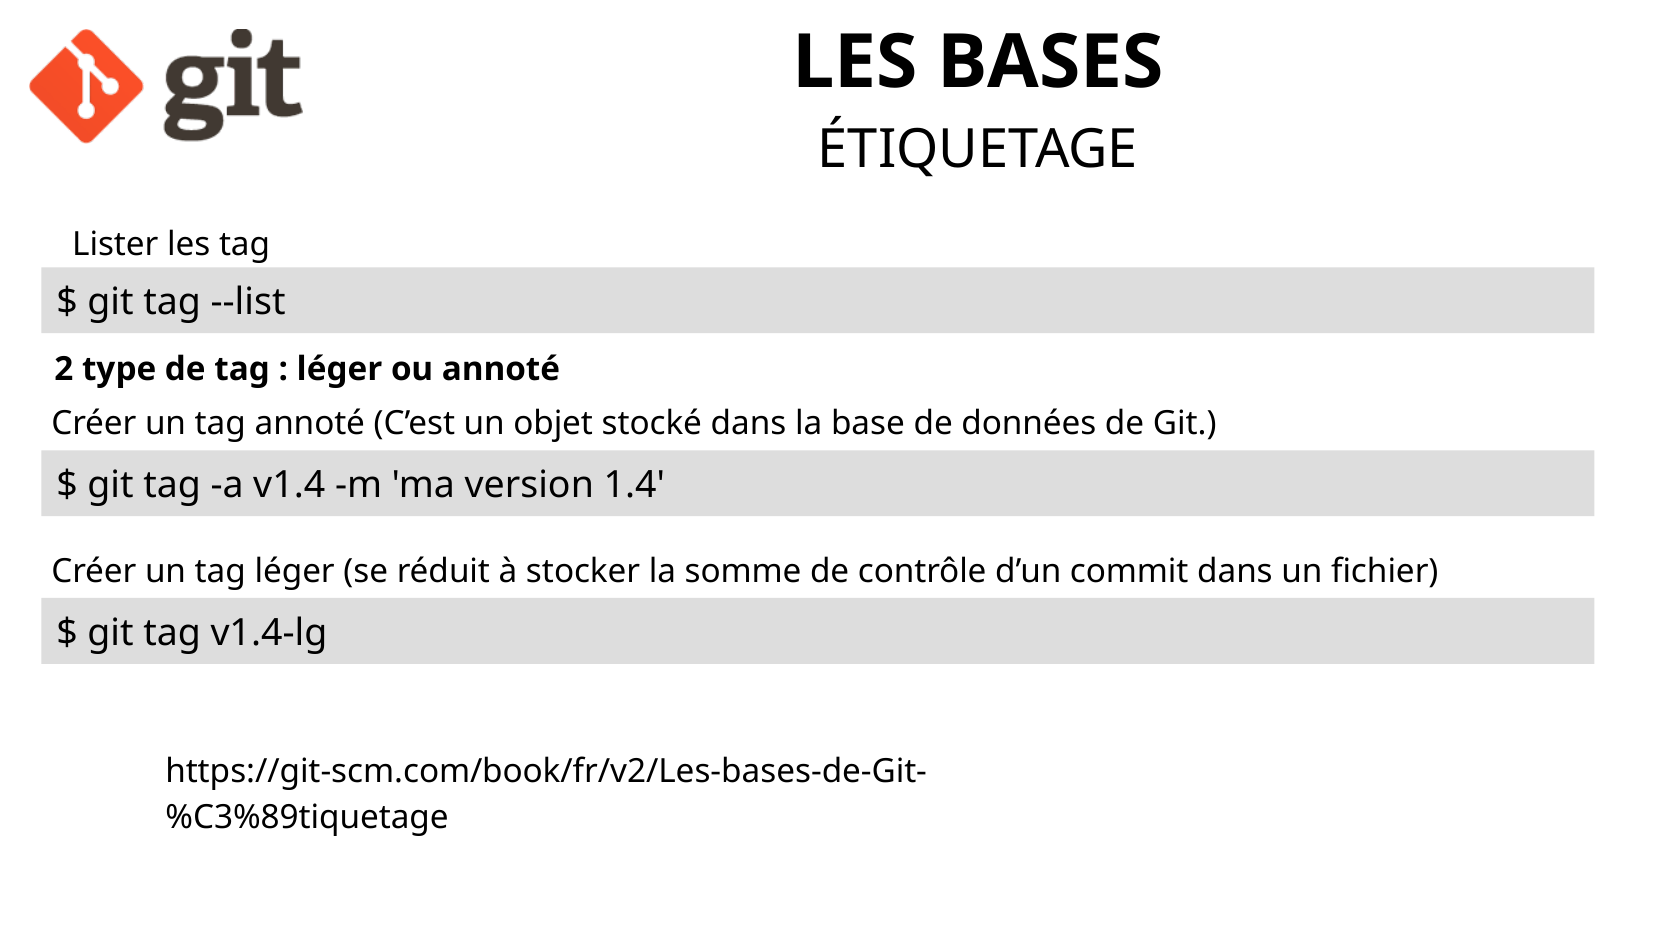

Les bases
Étiquetage
Lister les tag
$ git tag --list
2 type de tag : léger ou annoté
Créer un tag annoté (C’est un objet stocké dans la base de données de Git.)
$ git tag -a v1.4 -m 'ma version 1.4'
Créer un tag léger (se réduit à stocker la somme de contrôle d’un commit dans un fichier)
$ git tag v1.4-lg
https://git-scm.com/book/fr/v2/Les-bases-de-Git-%C3%89tiquetage